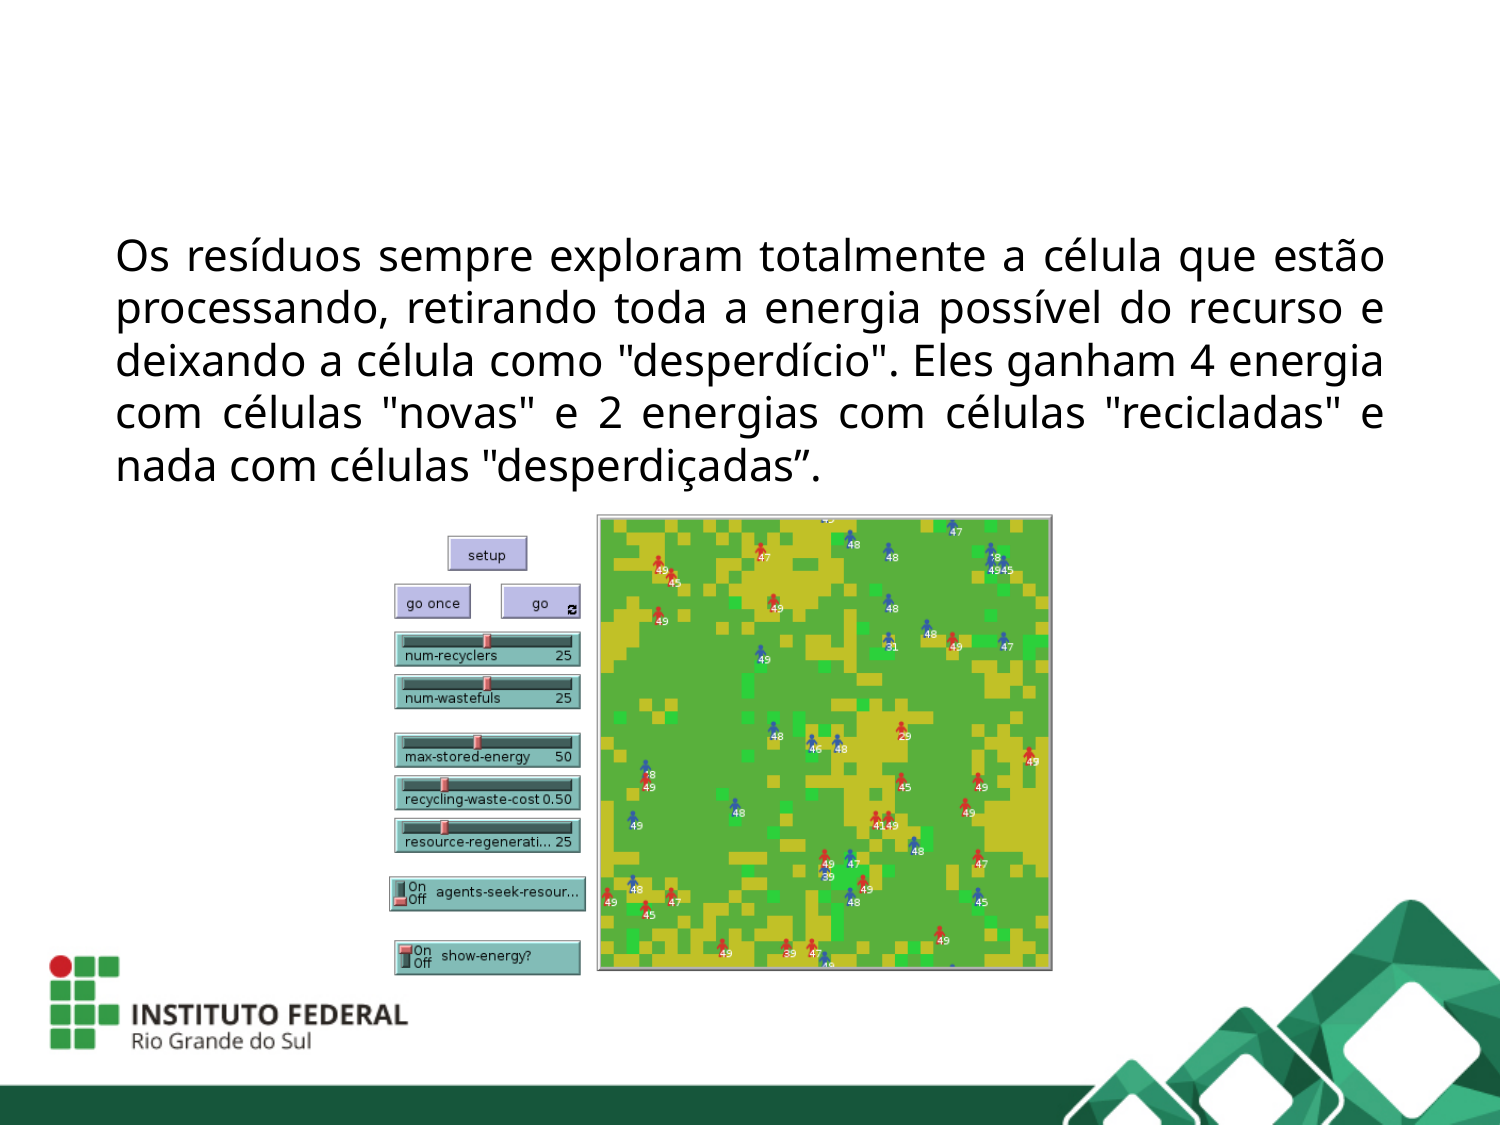

Os resíduos sempre exploram totalmente a célula que estão processando, retirando toda a energia possível do recurso e deixando a célula como "desperdício". Eles ganham 4 energia com células "novas" e 2 energias com células "recicladas" e nada com células "desperdiçadas”.